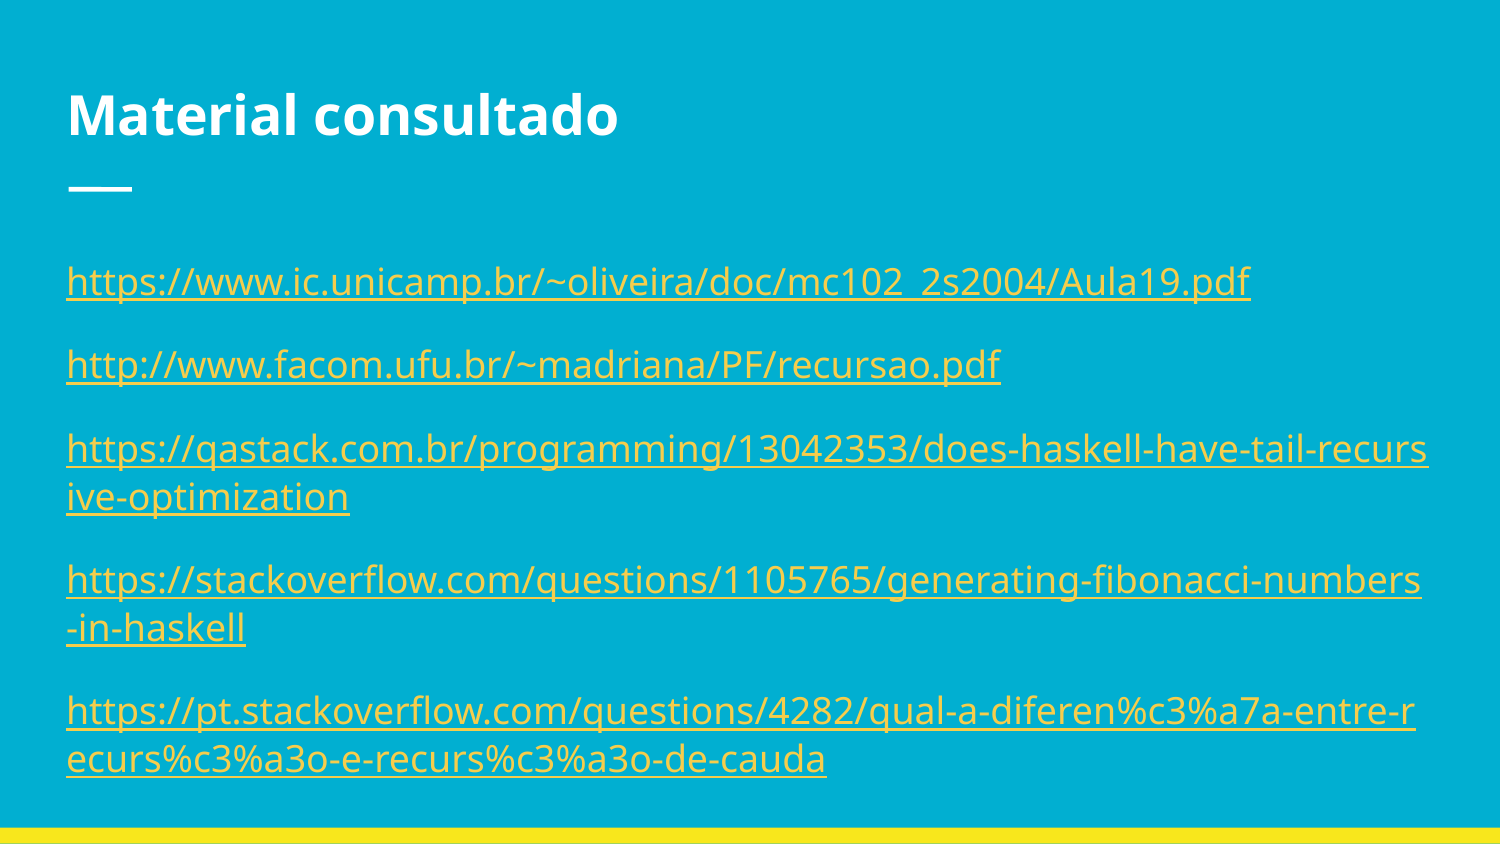

# Material consultado
https://www.ic.unicamp.br/~oliveira/doc/mc102_2s2004/Aula19.pdf
http://www.facom.ufu.br/~madriana/PF/recursao.pdf
https://qastack.com.br/programming/13042353/does-haskell-have-tail-recursive-optimization
https://stackoverflow.com/questions/1105765/generating-fibonacci-numbers-in-haskell
https://pt.stackoverflow.com/questions/4282/qual-a-diferen%c3%a7a-entre-recurs%c3%a3o-e-recurs%c3%a3o-de-cauda